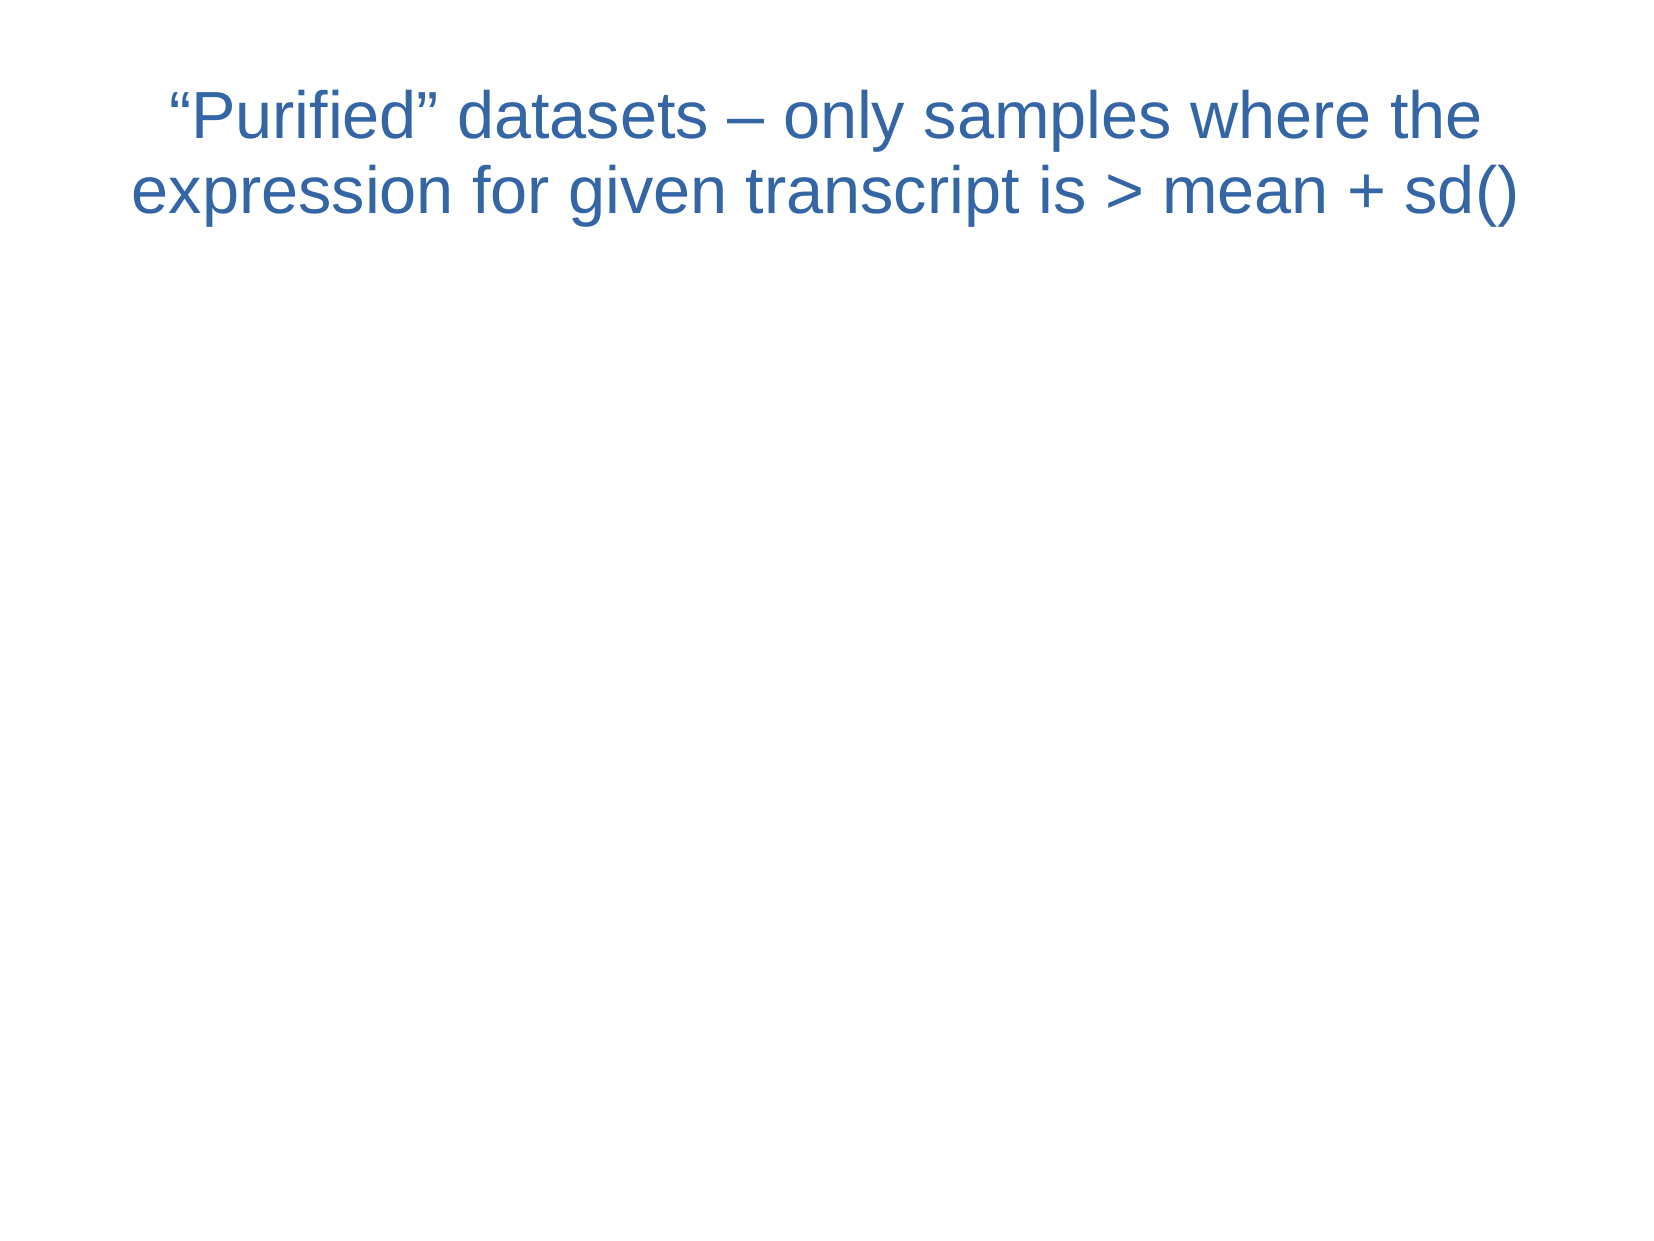

# “Purified” datasets – only samples where the expression for given transcript is > mean + sd()